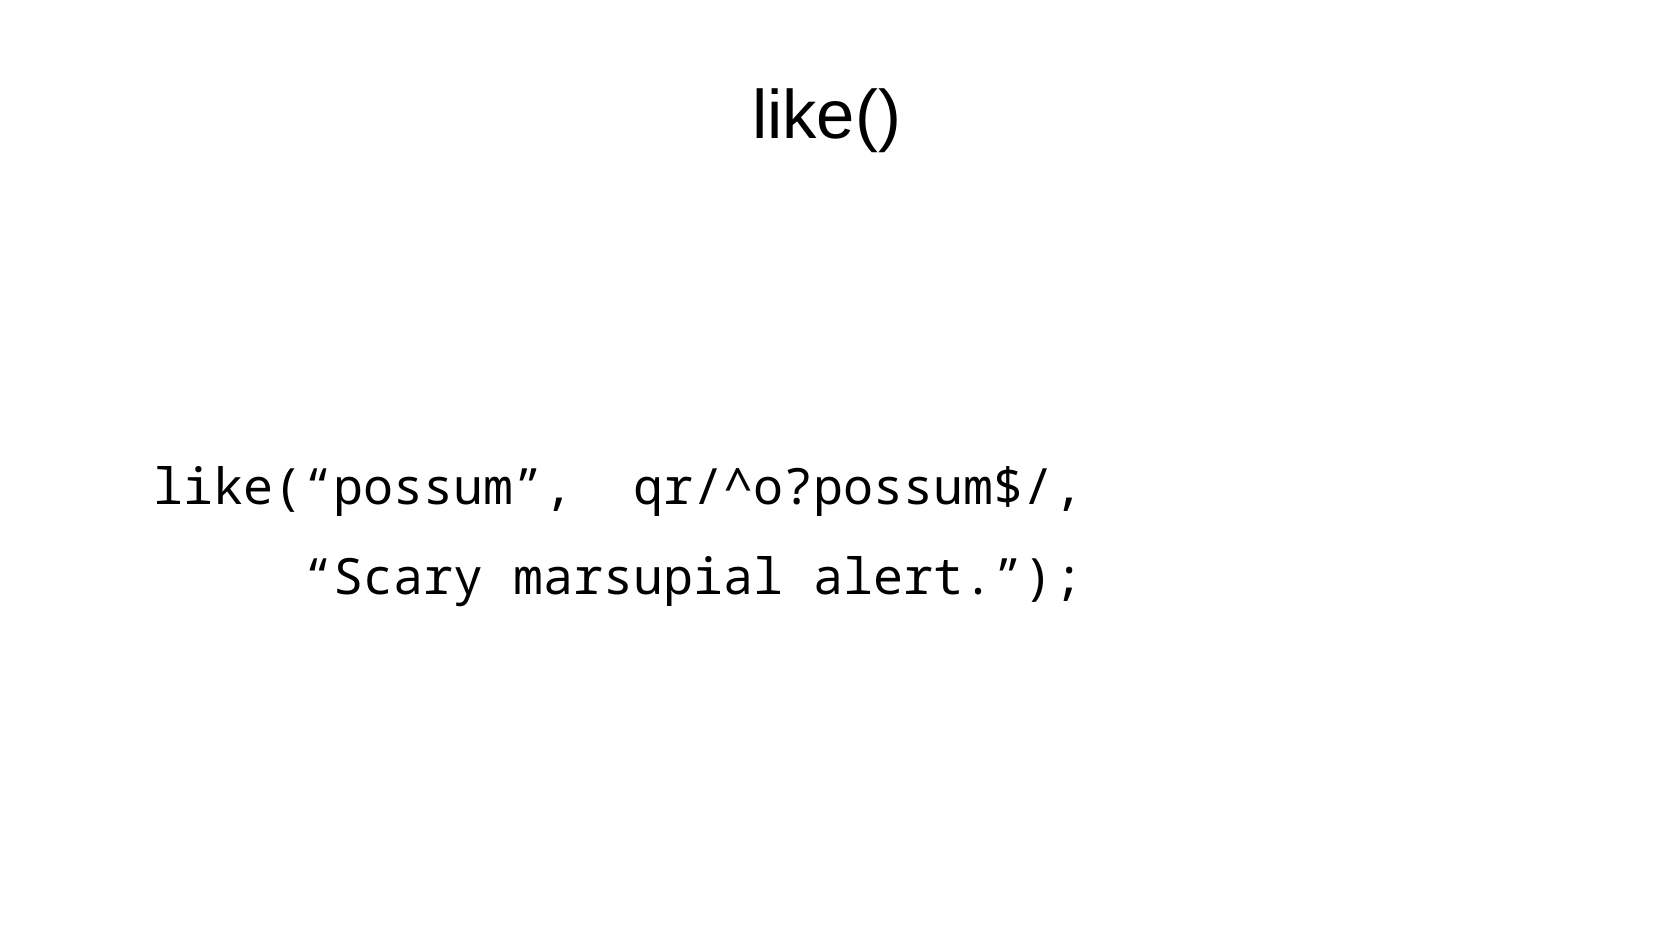

# like()
like(“possum”, qr/^o?possum$/,
 “Scary marsupial alert.”);